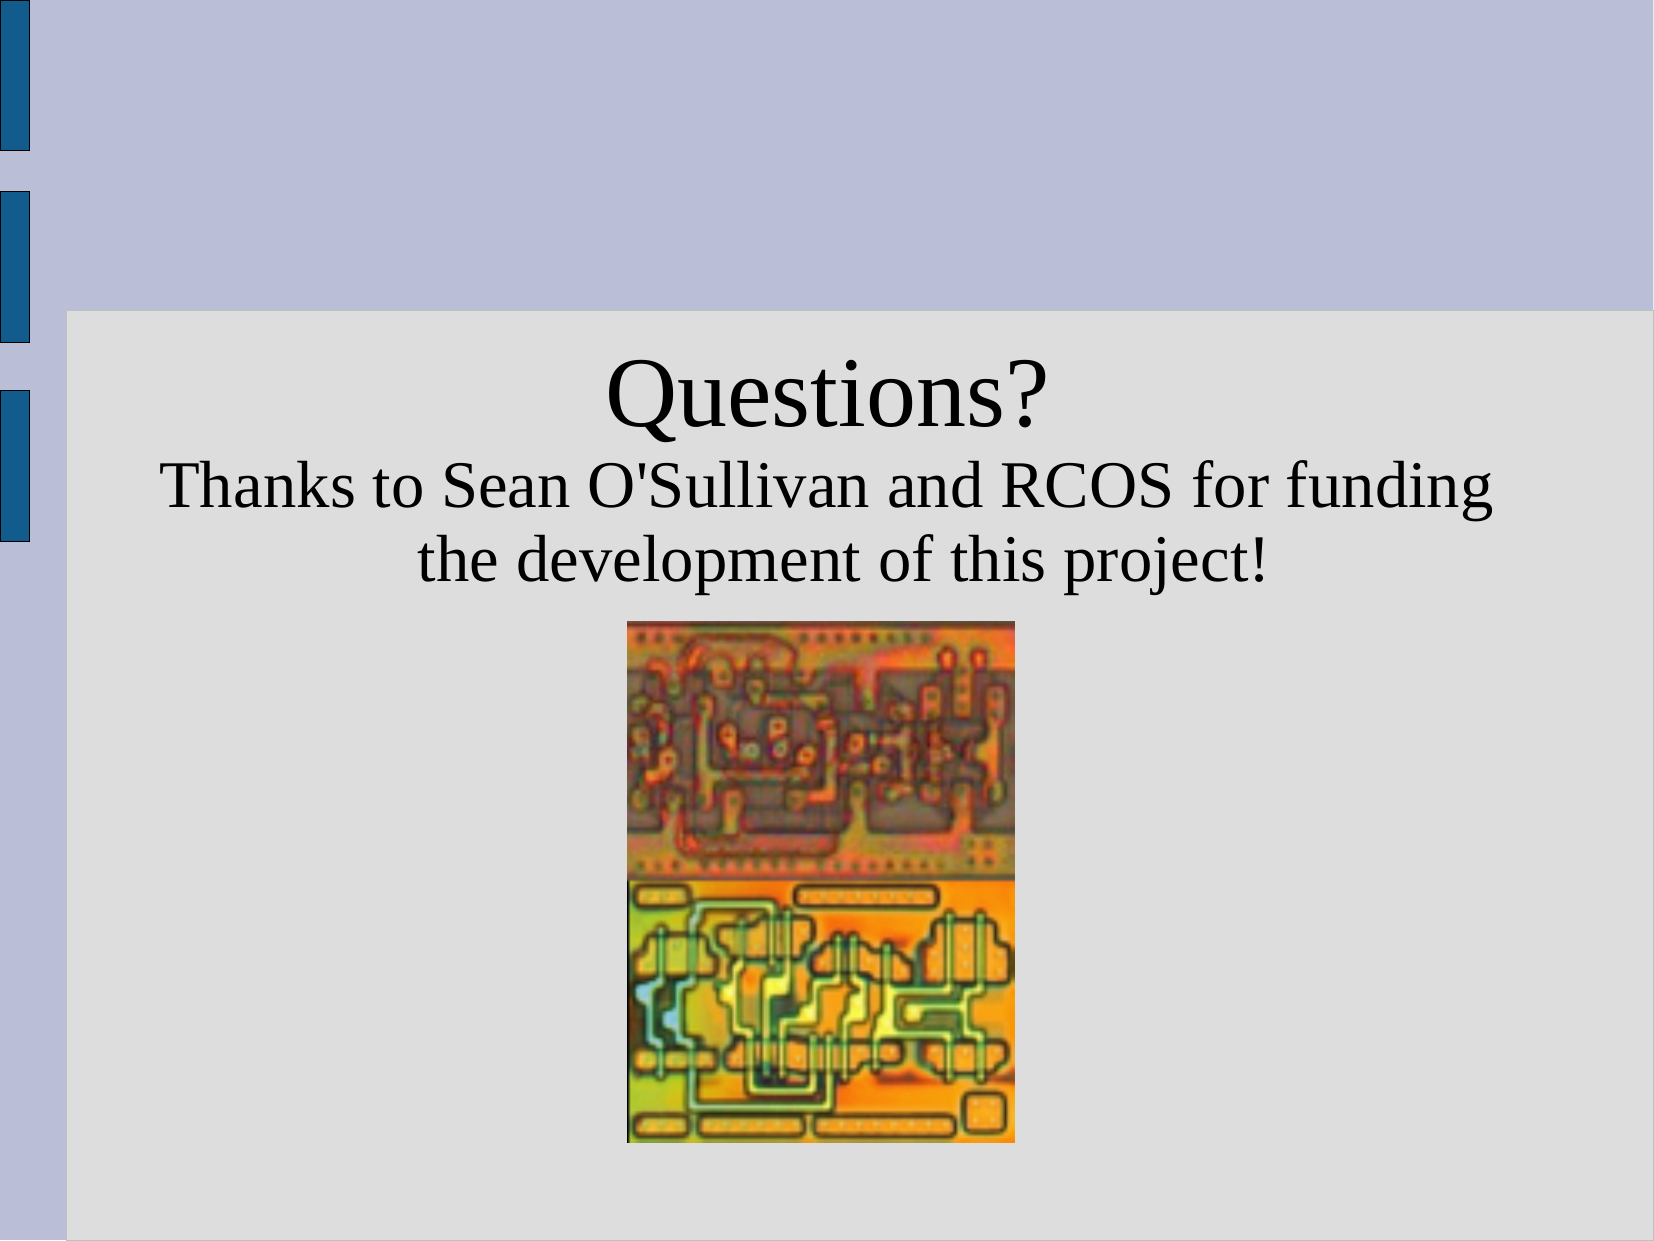

# Questions?
Thanks to Sean O'Sullivan and RCOS for funding the development of this project!